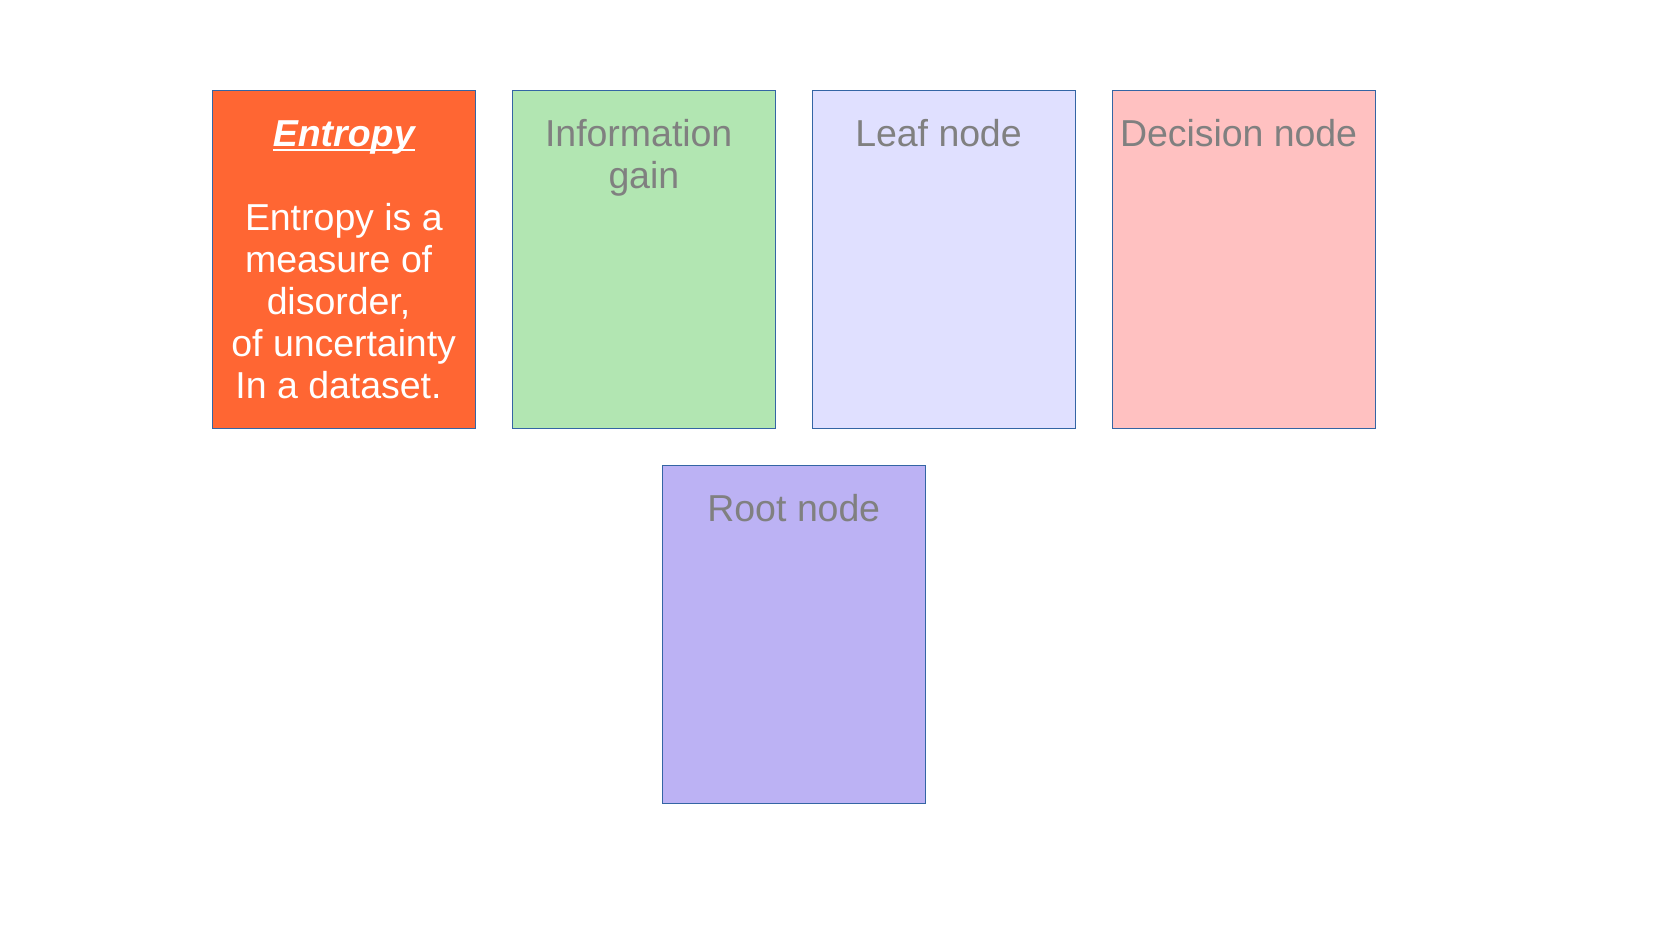

Entropy
Entropy is a
measure of
disorder,
of uncertainty
In a dataset.
Information
gain
Leaf node
Decision node
Root node